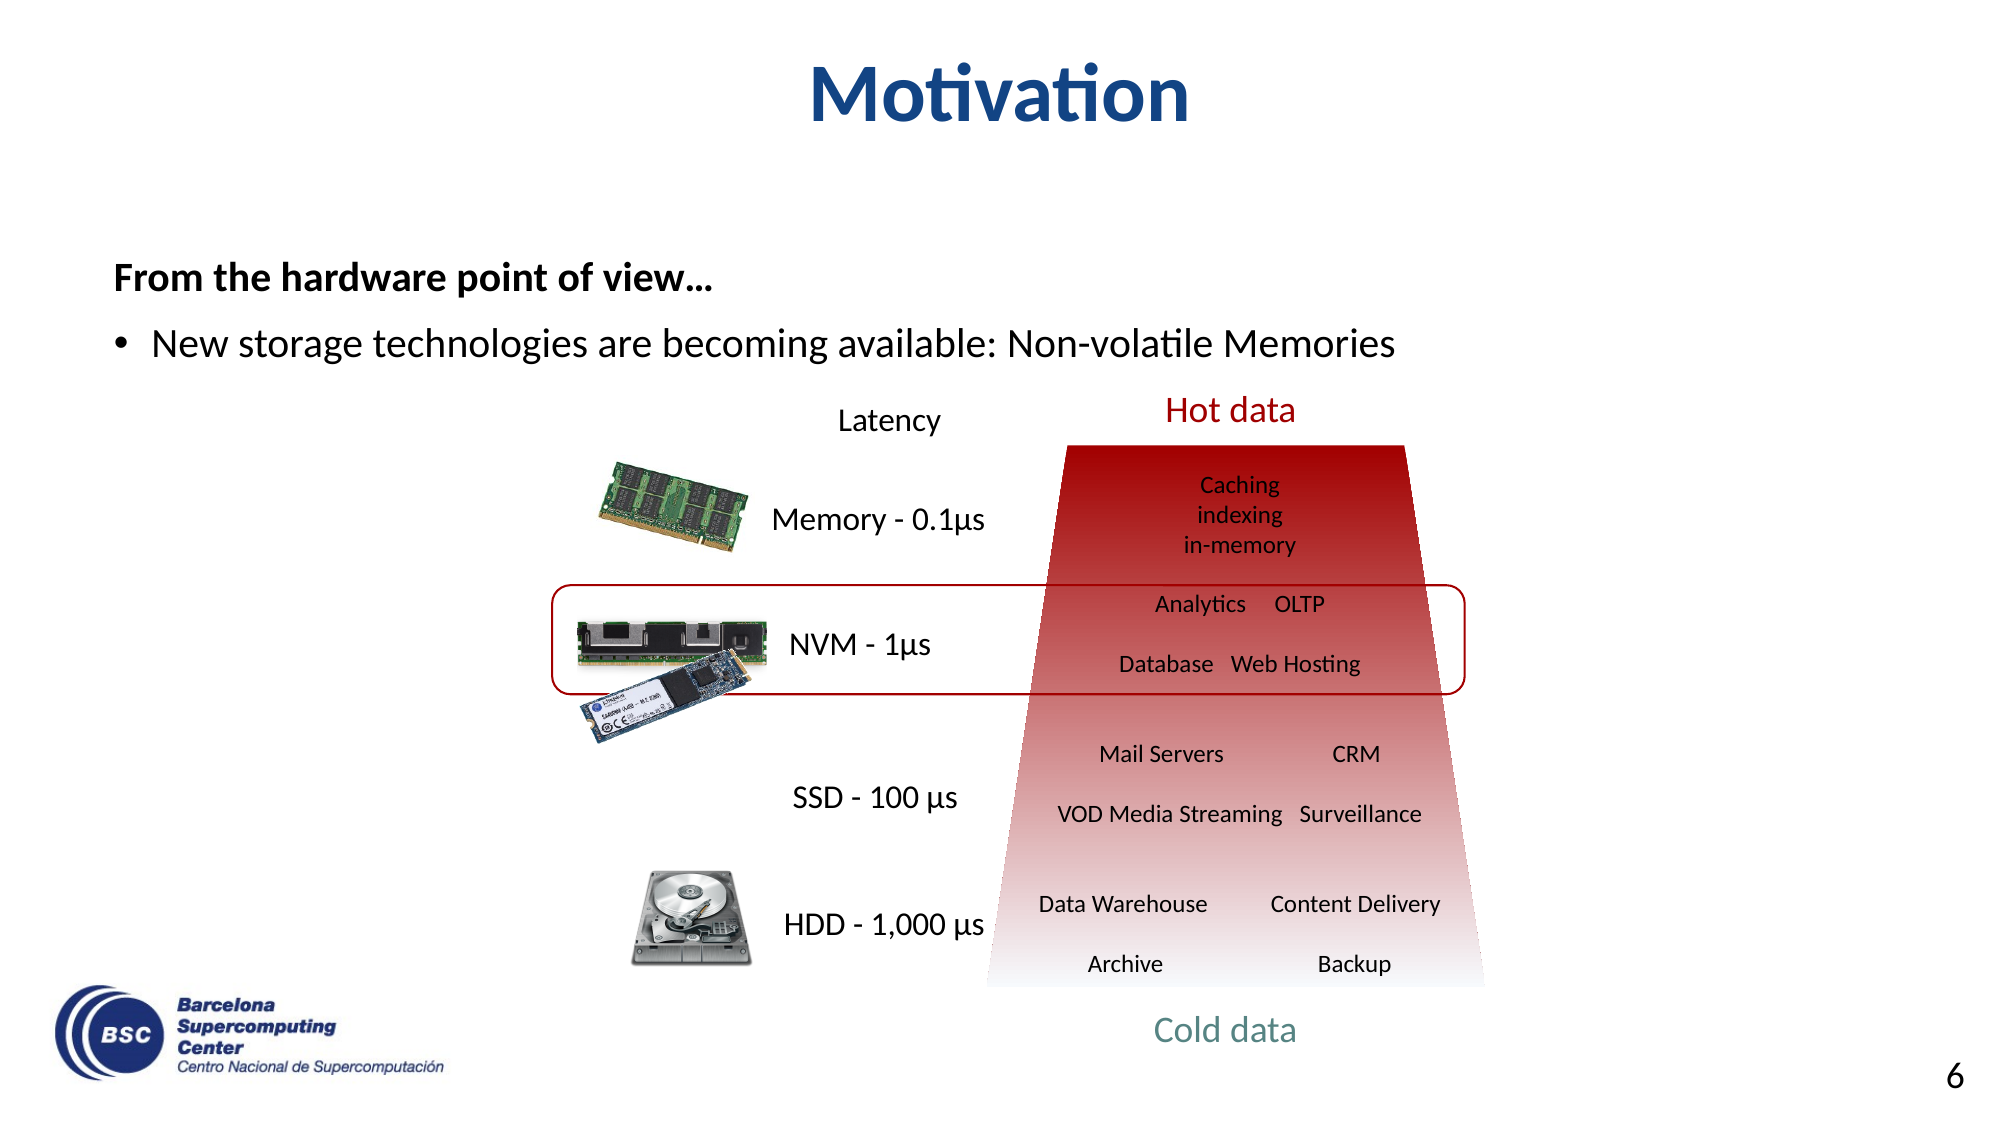

# Motivation
From the hardware point of view…
New storage technologies are becoming available: Non-volatile Memories
Hot data
Latency
Caching
indexing
in-memory
Analytics OLTP
Database Web Hosting
Mail Servers CRM
VOD Media Streaming Surveillance
Data Warehouse Content Delivery
Archive Backup
Memory - 0.1µs
NVM - 1µs
SSD - 100 µs
HDD - 1,000 µs
Cold data